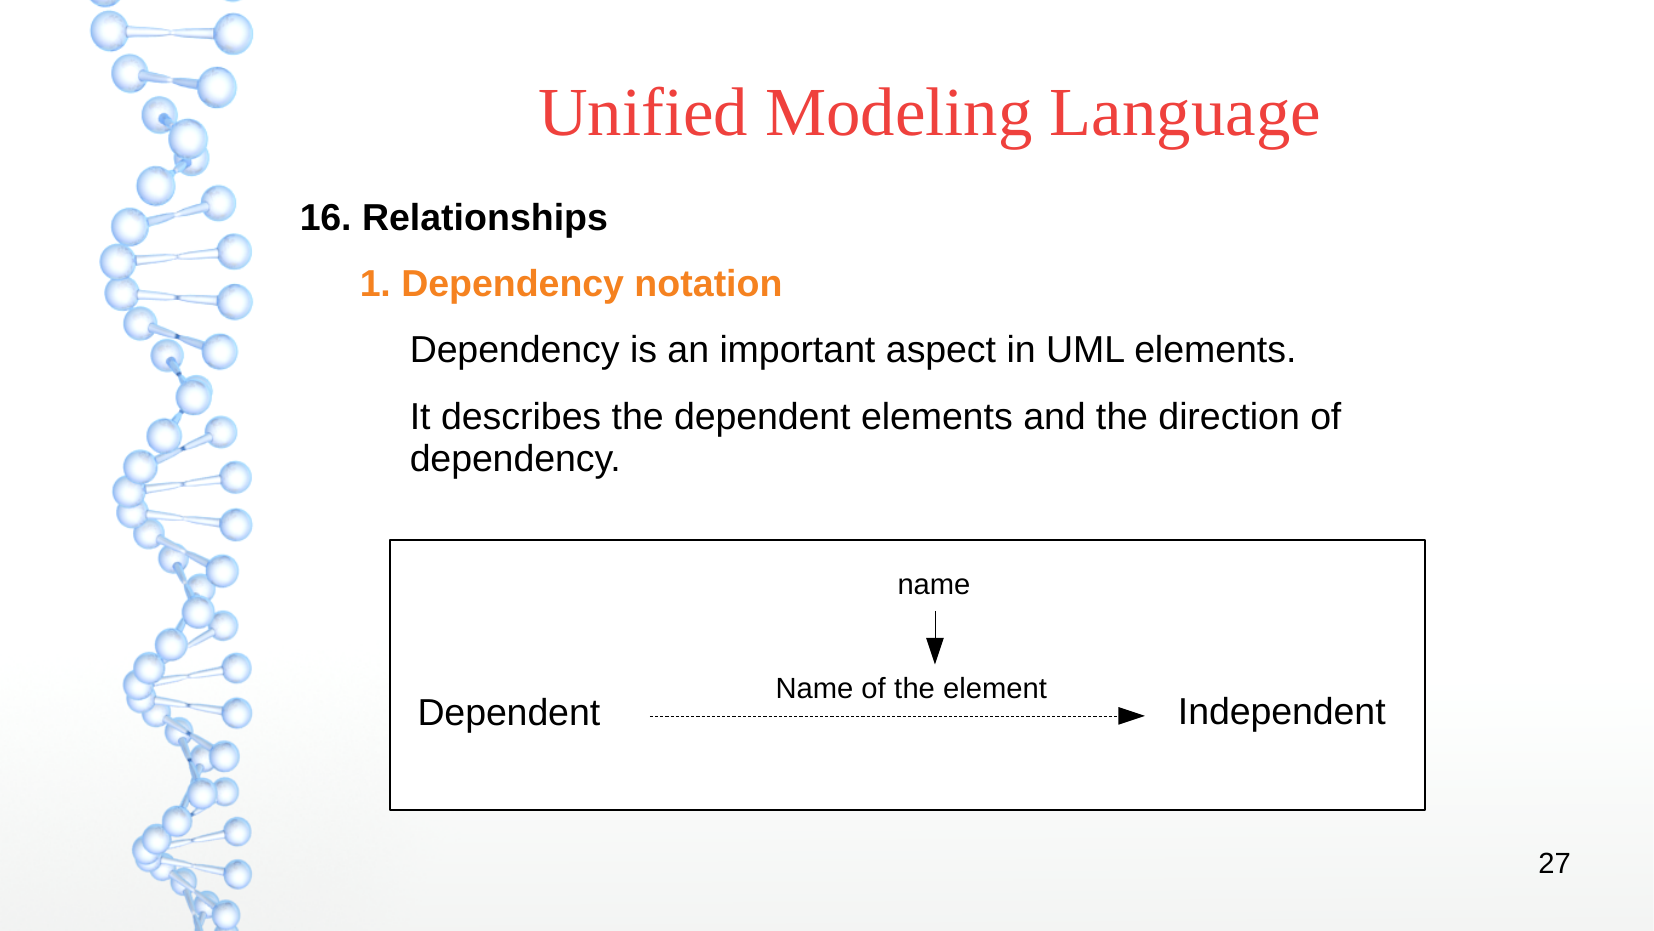

# Unified Modeling Language
16. Relationships
1. Dependency notation
Dependency is an important aspect in UML elements.
It describes the dependent elements and the direction of dependency.
name
Name of the element
Independent
Dependent
27